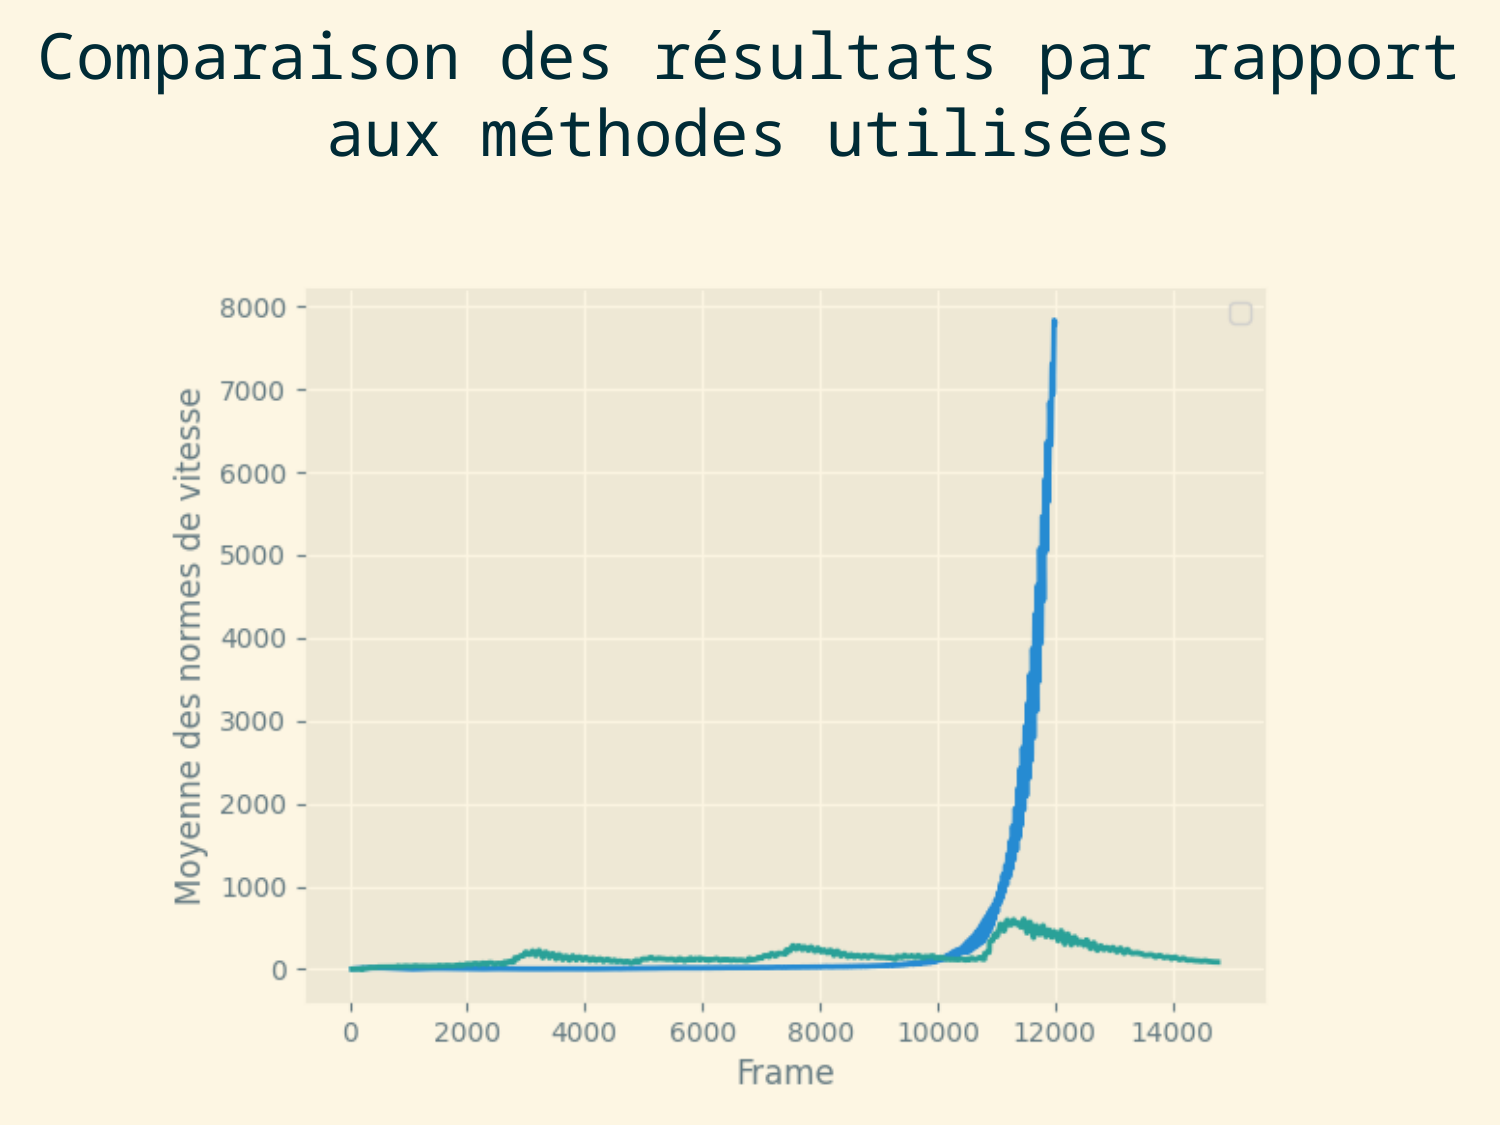

# Comparaison des résultats par rapport aux méthodes utilisées